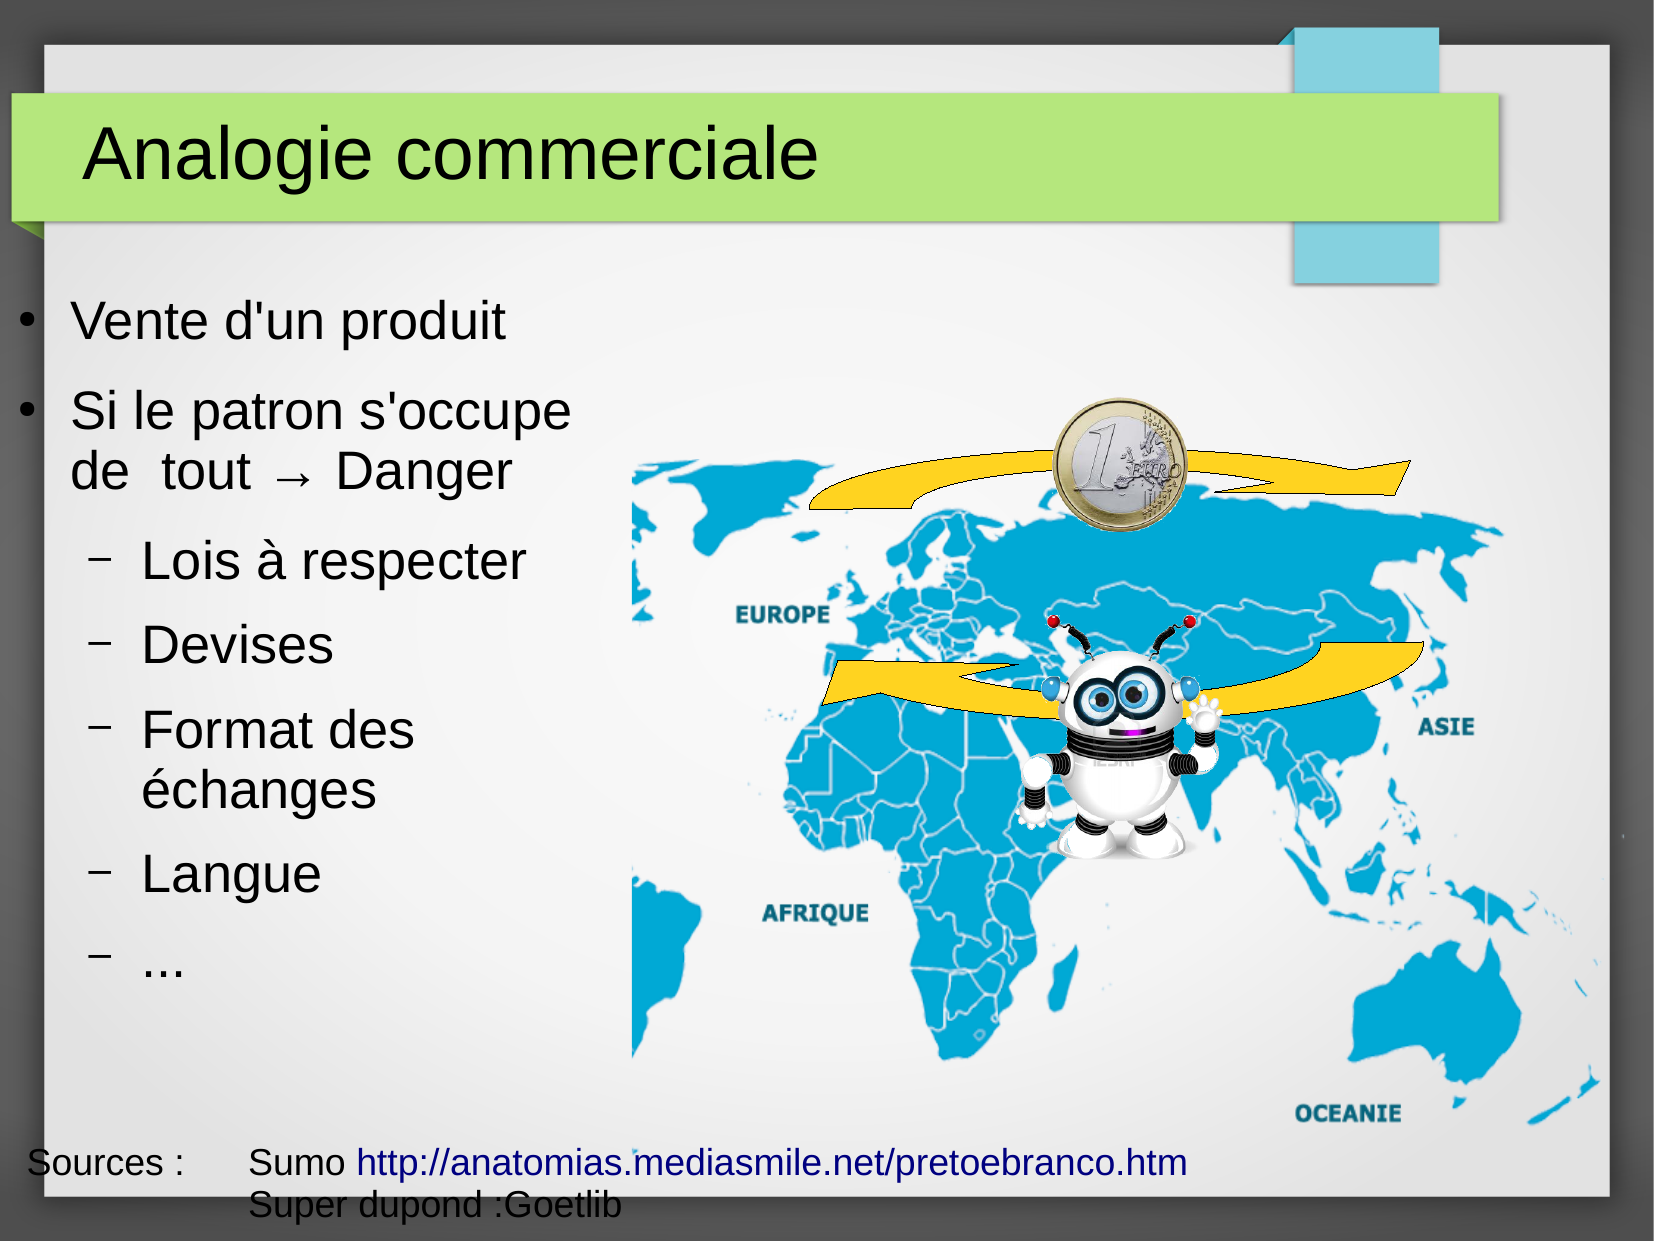

# Analogie commerciale
Vente d'un produit
Si le patron s'occupe de tout → Danger
Lois à respecter
Devises
Format des échanges
Langue
...
Sources : 	Sumo http://anatomias.mediasmile.net/pretoebranco.htm
			Super dupond :Goetlib